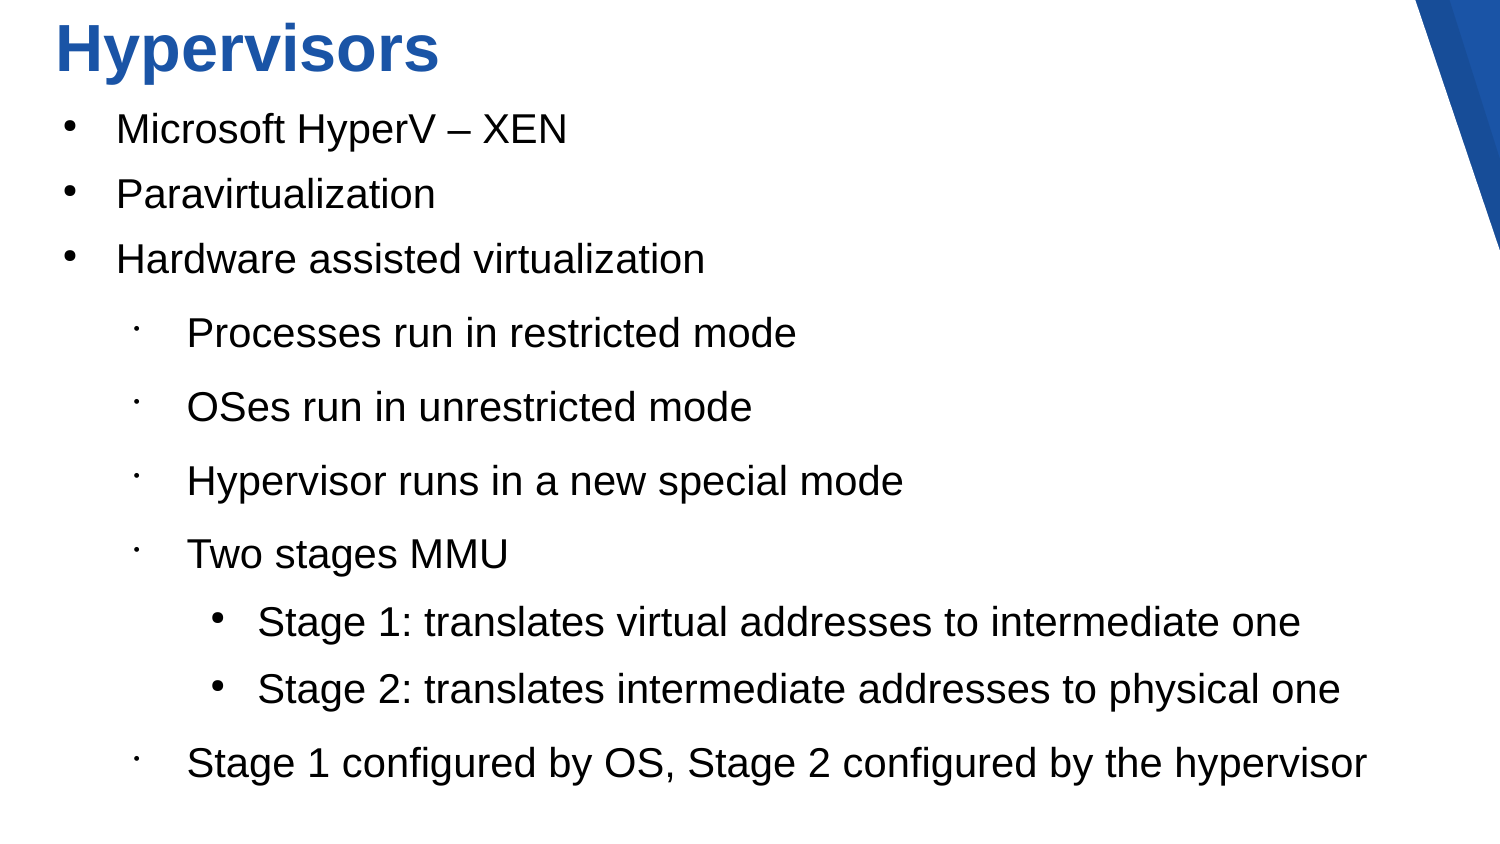

# Hypervisors
Microsoft HyperV – XEN
Paravirtualization
Hardware assisted virtualization
Processes run in restricted mode
OSes run in unrestricted mode
Hypervisor runs in a new special mode
Two stages MMU
Stage 1: translates virtual addresses to intermediate one
Stage 2: translates intermediate addresses to physical one
Stage 1 configured by OS, Stage 2 configured by the hypervisor